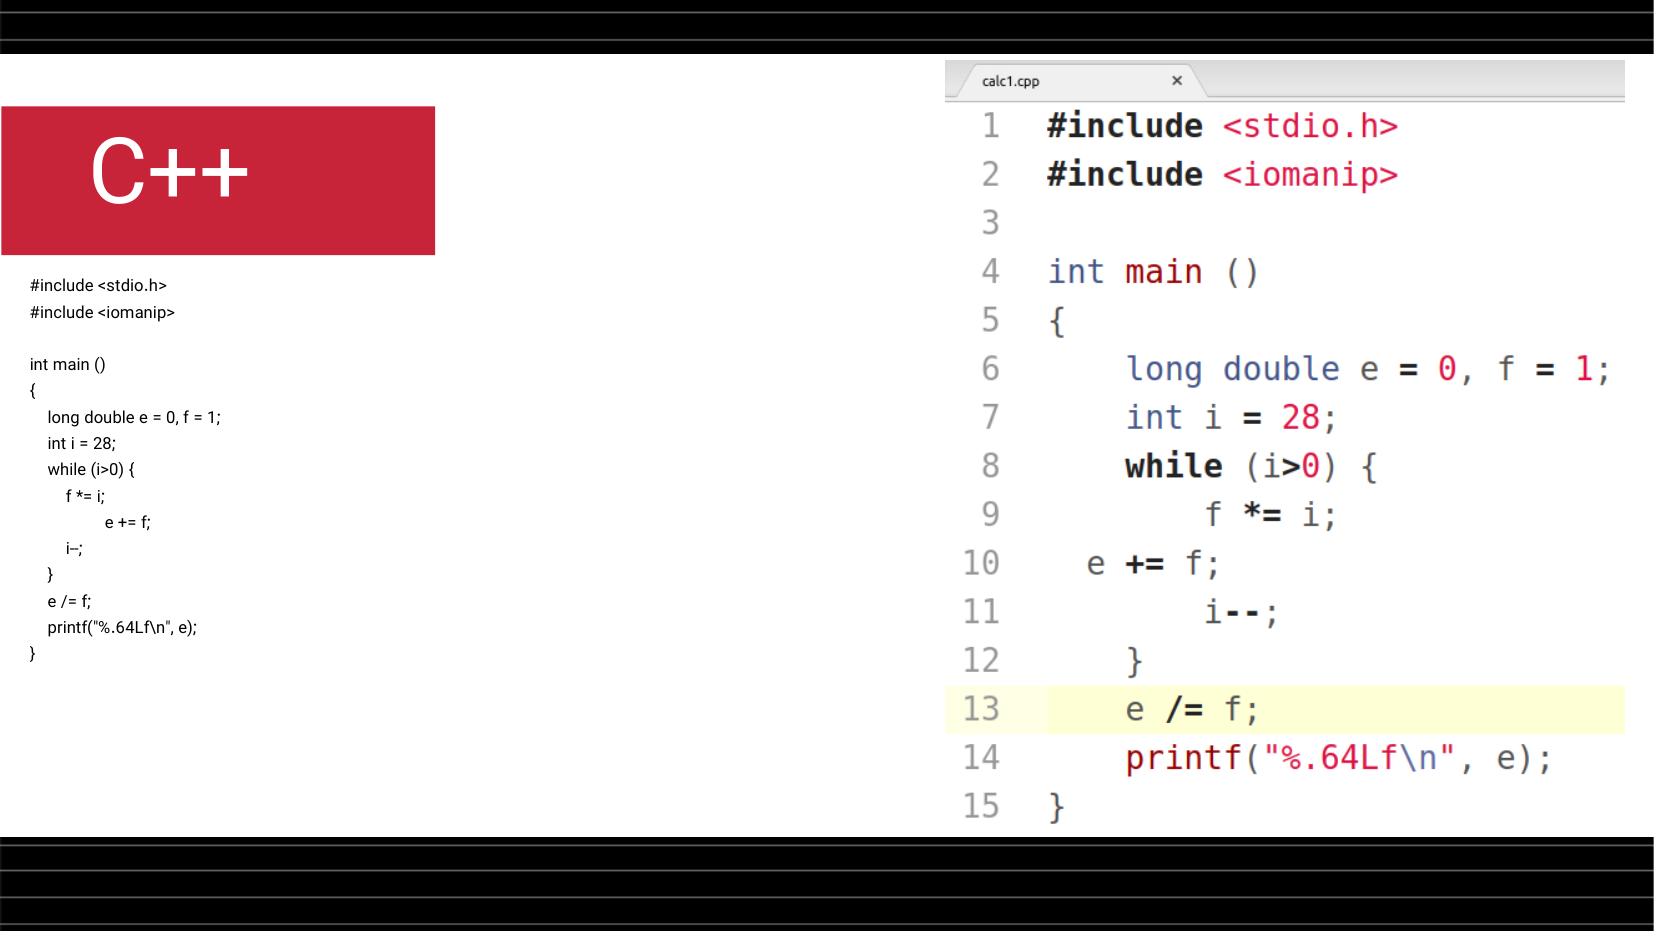

# C++
#include <stdio.h>
#include <iomanip>
int main ()
{
 long double e = 0, f = 1;
 int i = 28;
 while (i>0) {
 f *= i;
	e += f;
 i--;
 }
 e /= f;
 printf("%.64Lf\n", e);
}